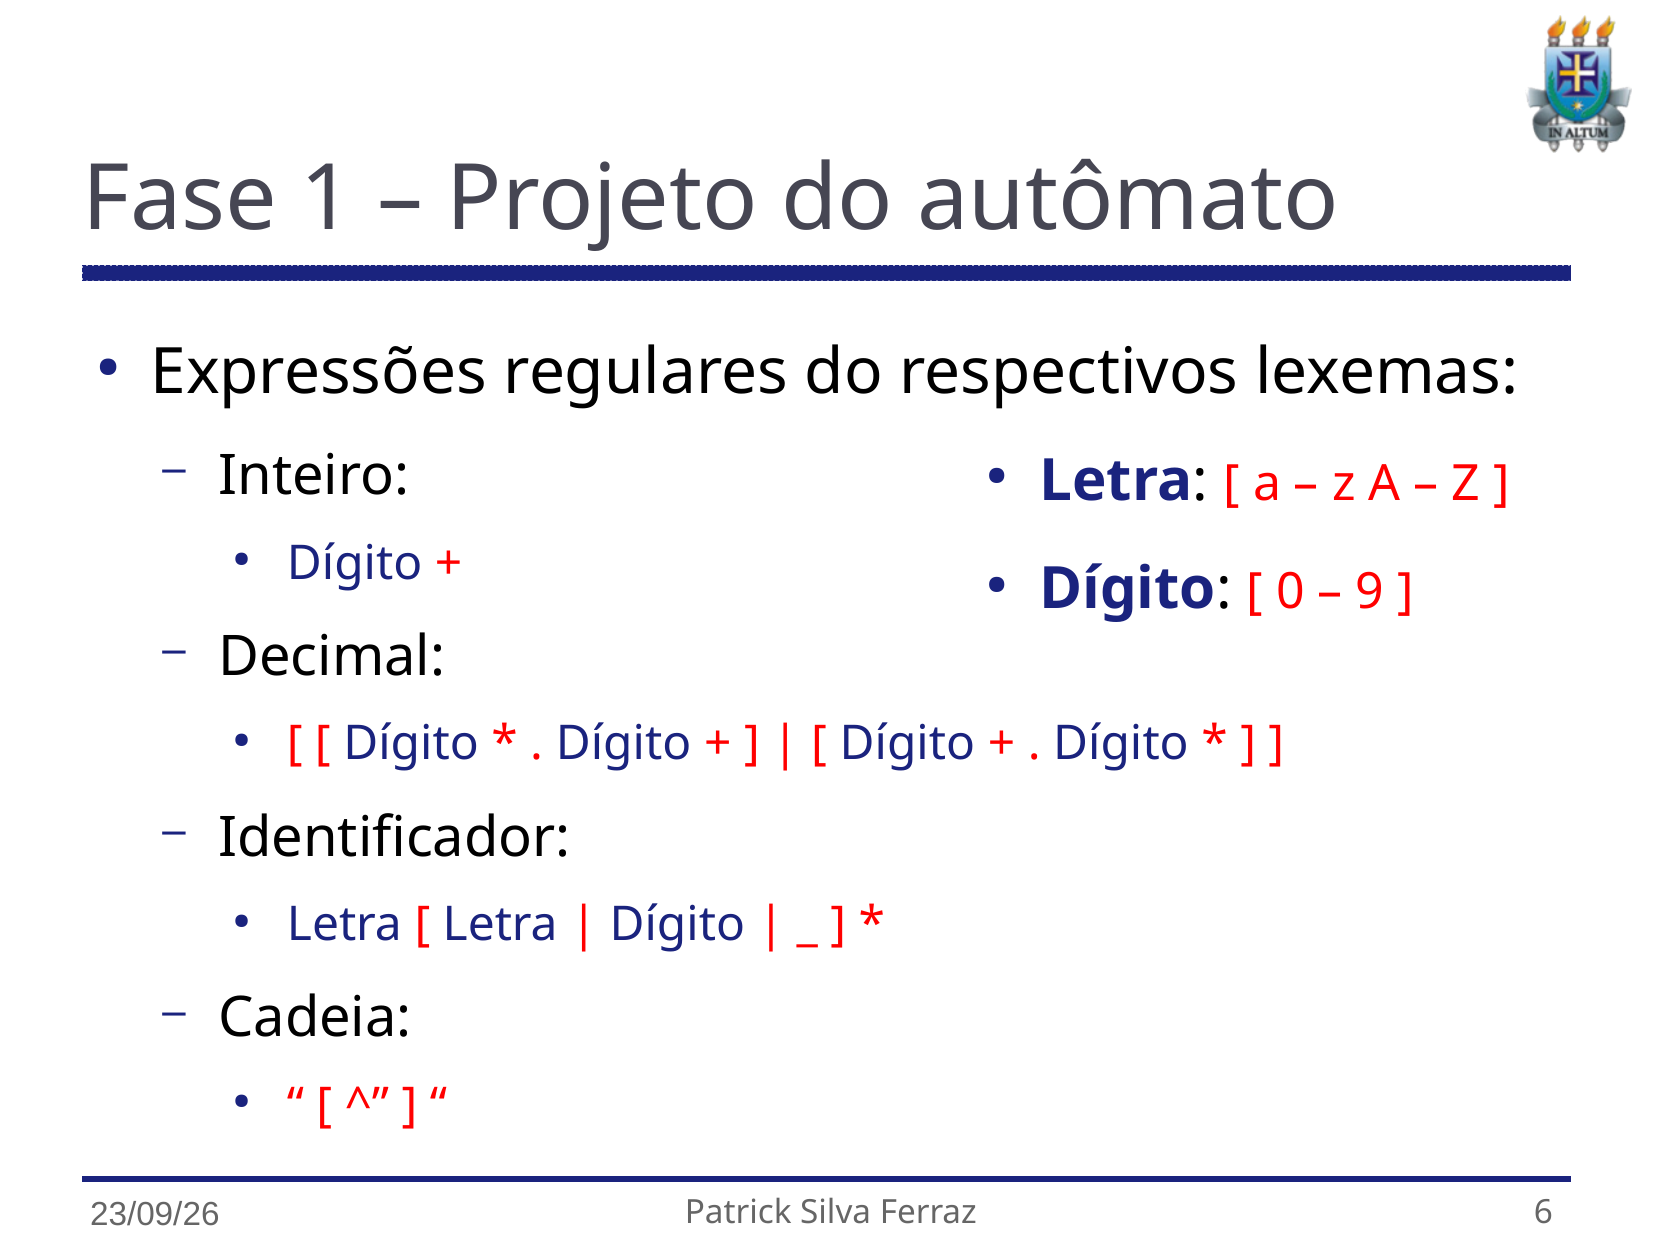

# Fase 1 – Projeto do autômato
Expressões regulares do respectivos lexemas:
Inteiro:
Dígito +
Decimal:
[ [ Dígito * . Dígito + ] | [ Dígito + . Dígito * ] ]
Identificador:
Letra [ Letra | Dígito | _ ] *
Cadeia:
“ [ ^” ] “
Letra: [ a – z A – Z ]
Dígito: [ 0 – 9 ]